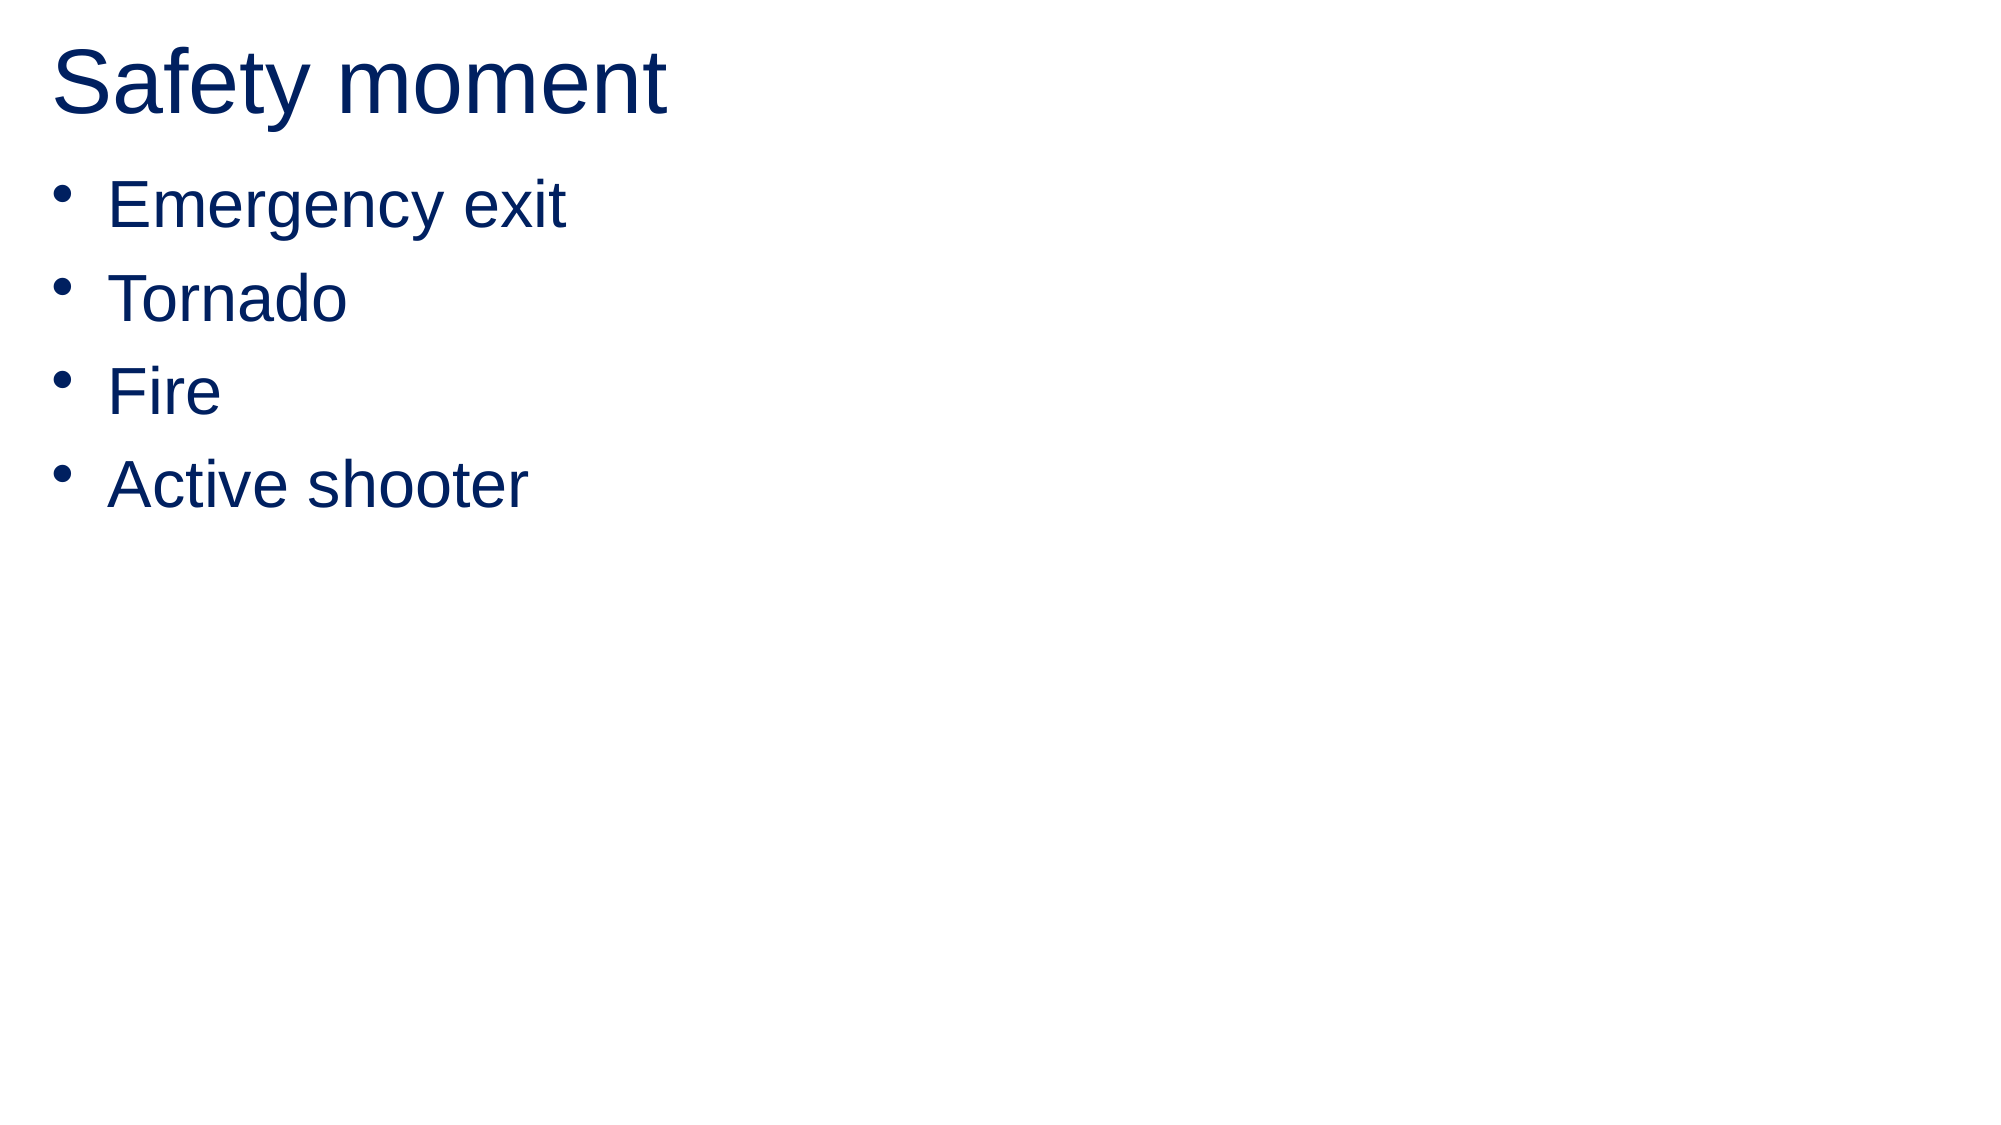

# Safety moment
Emergency exit
Tornado
Fire
Active shooter